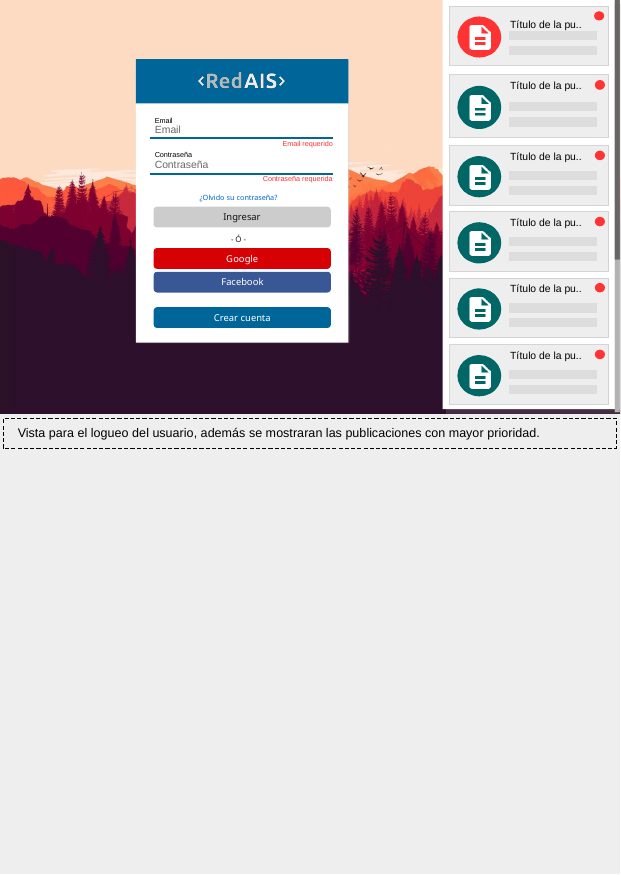

Título de la pu..
Título de la pu..
Email
Email
Email requerido
Título de la pu..
Contraseña
Contraseña
Contraseña requerida
¿Olvido su contraseña?
Ingresar
Título de la pu..
- Ó -
Google
Facebook
Título de la pu..
Crear cuenta
Título de la pu..
Vista para el logueo del usuario, además se mostraran las publicaciones con mayor prioridad.